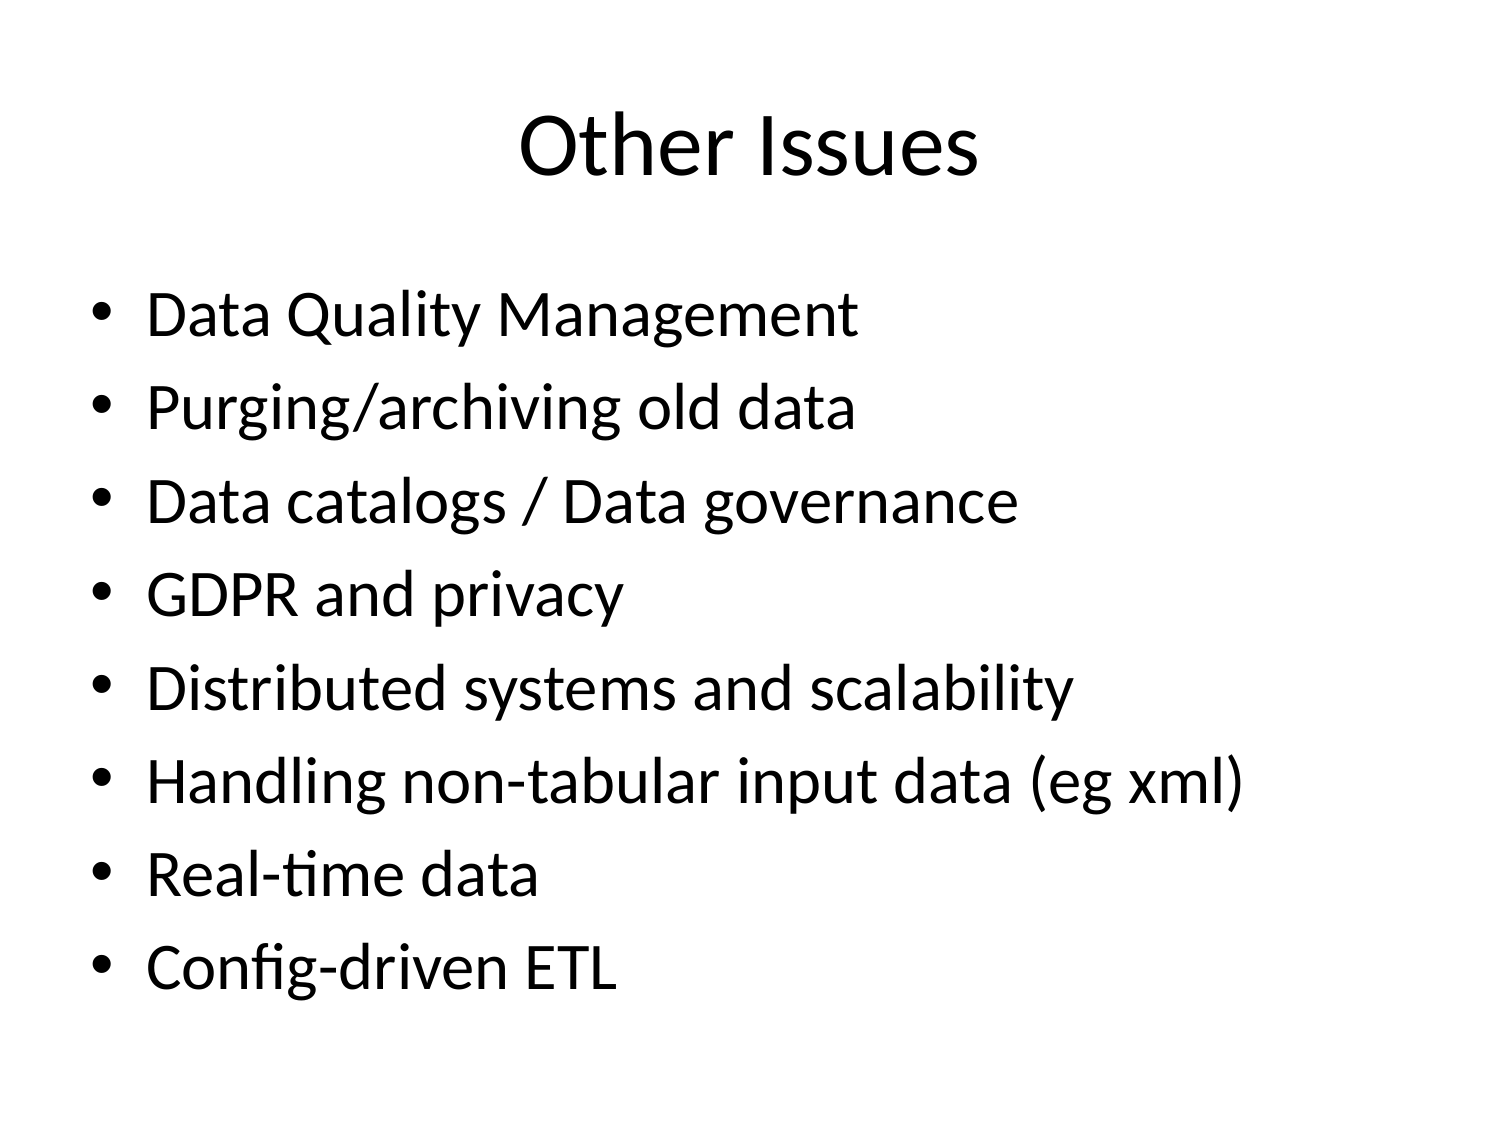

# Other Issues
Data Quality Management
Purging/archiving old data
Data catalogs / Data governance
GDPR and privacy
Distributed systems and scalability
Handling non-tabular input data (eg xml)
Real-time data
Config-driven ETL